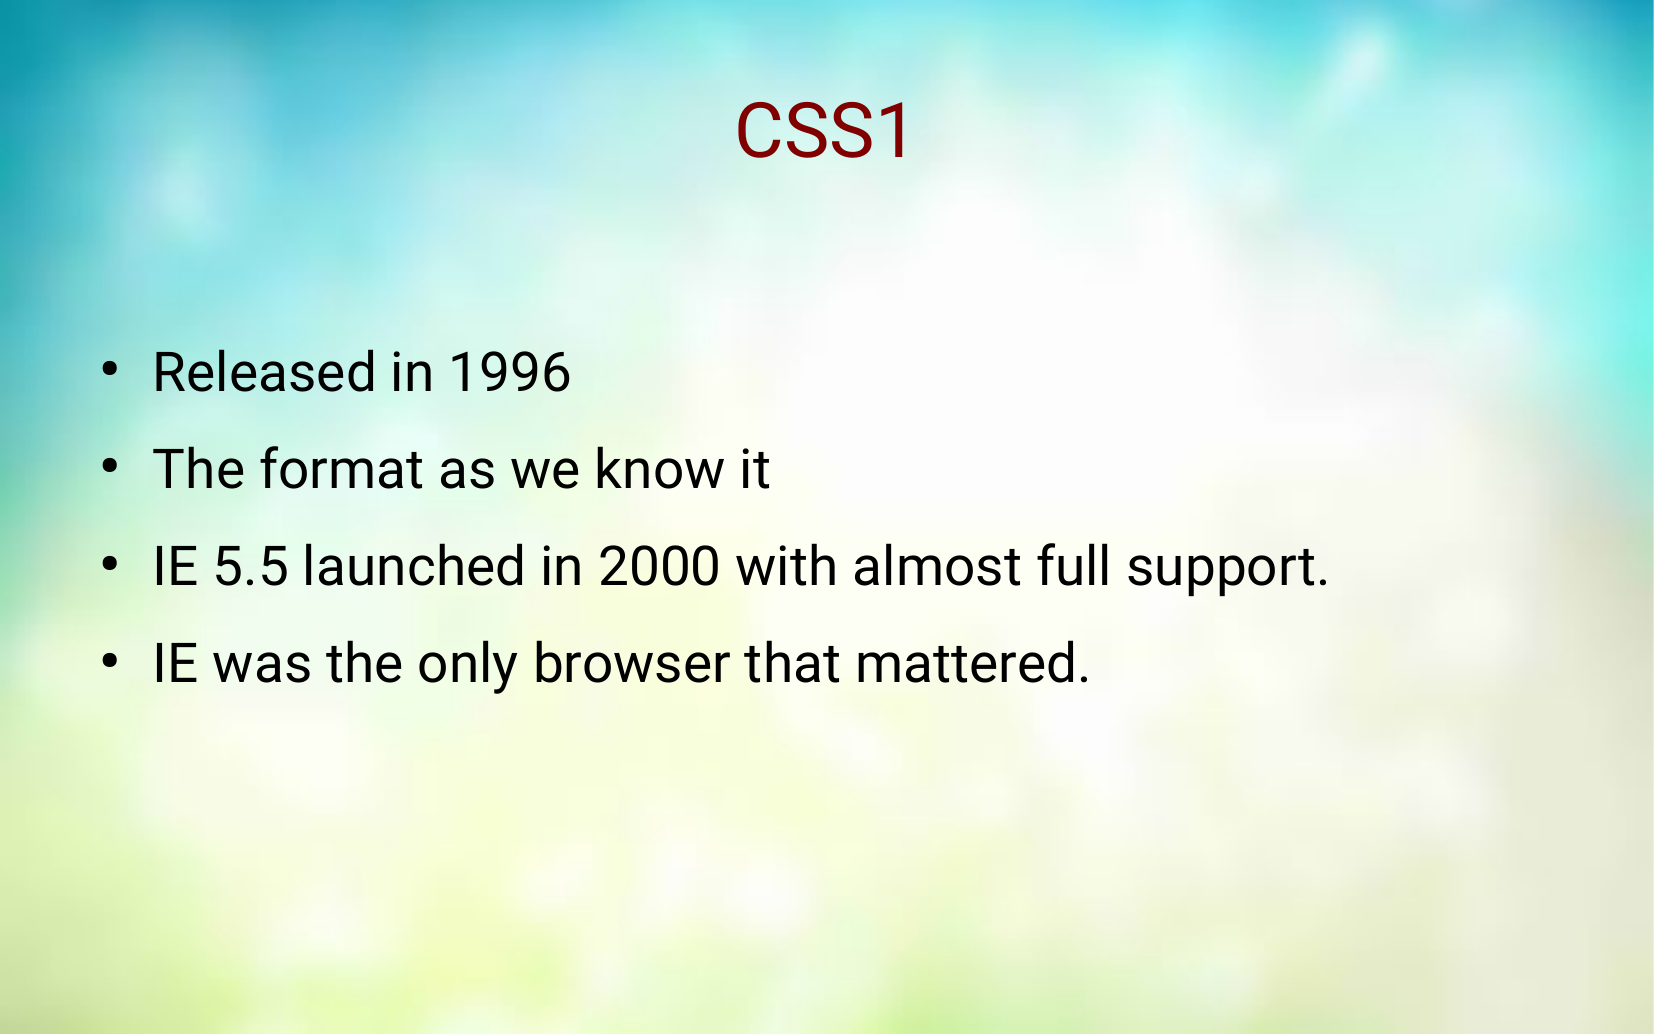

# CSS1
Released in 1996
The format as we know it
IE 5.5 launched in 2000 with almost full support.
IE was the only browser that mattered.